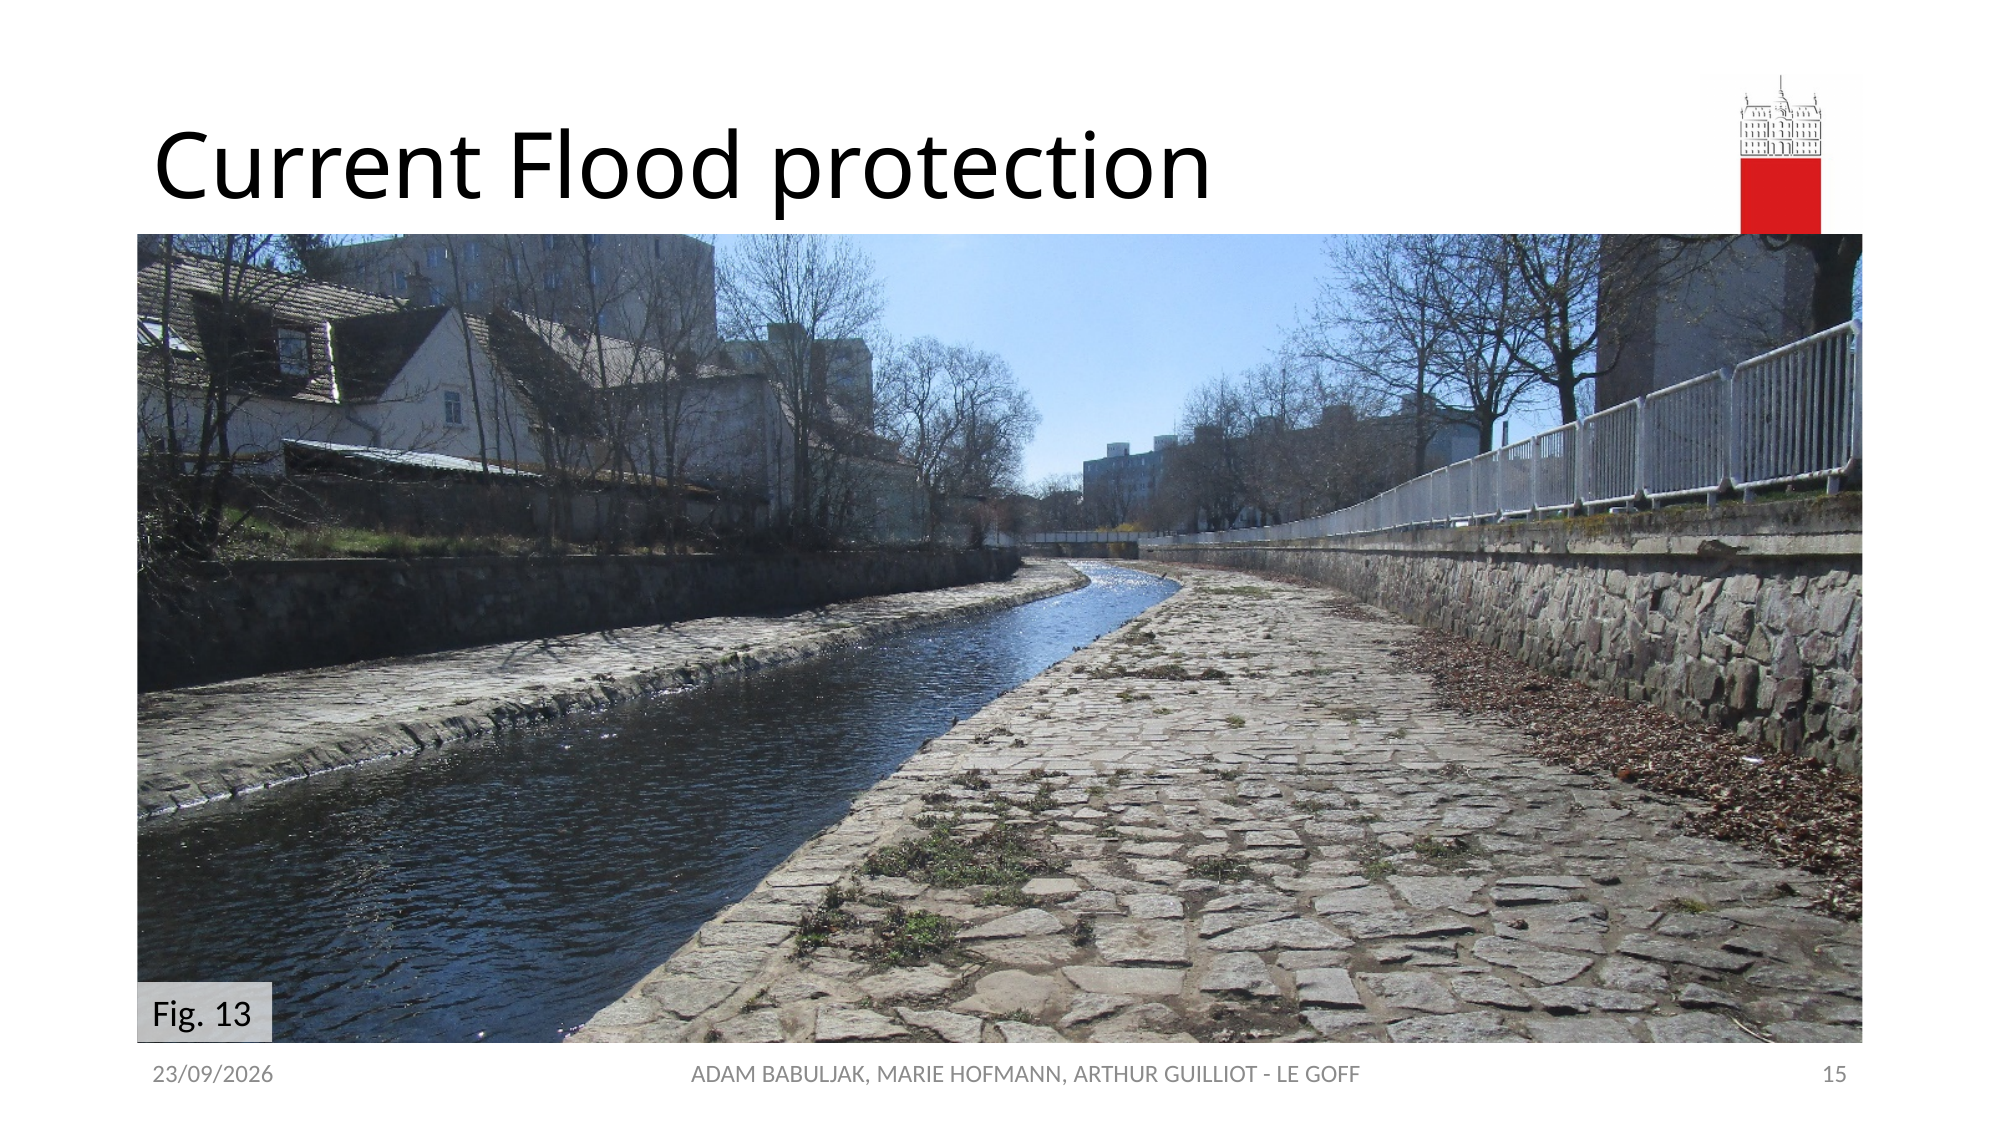

# Current Flood protection
Fig. 13
ADAM BABULJAK, MARIE HOFMANN, ARTHUR GUILLIOT - LE GOFF